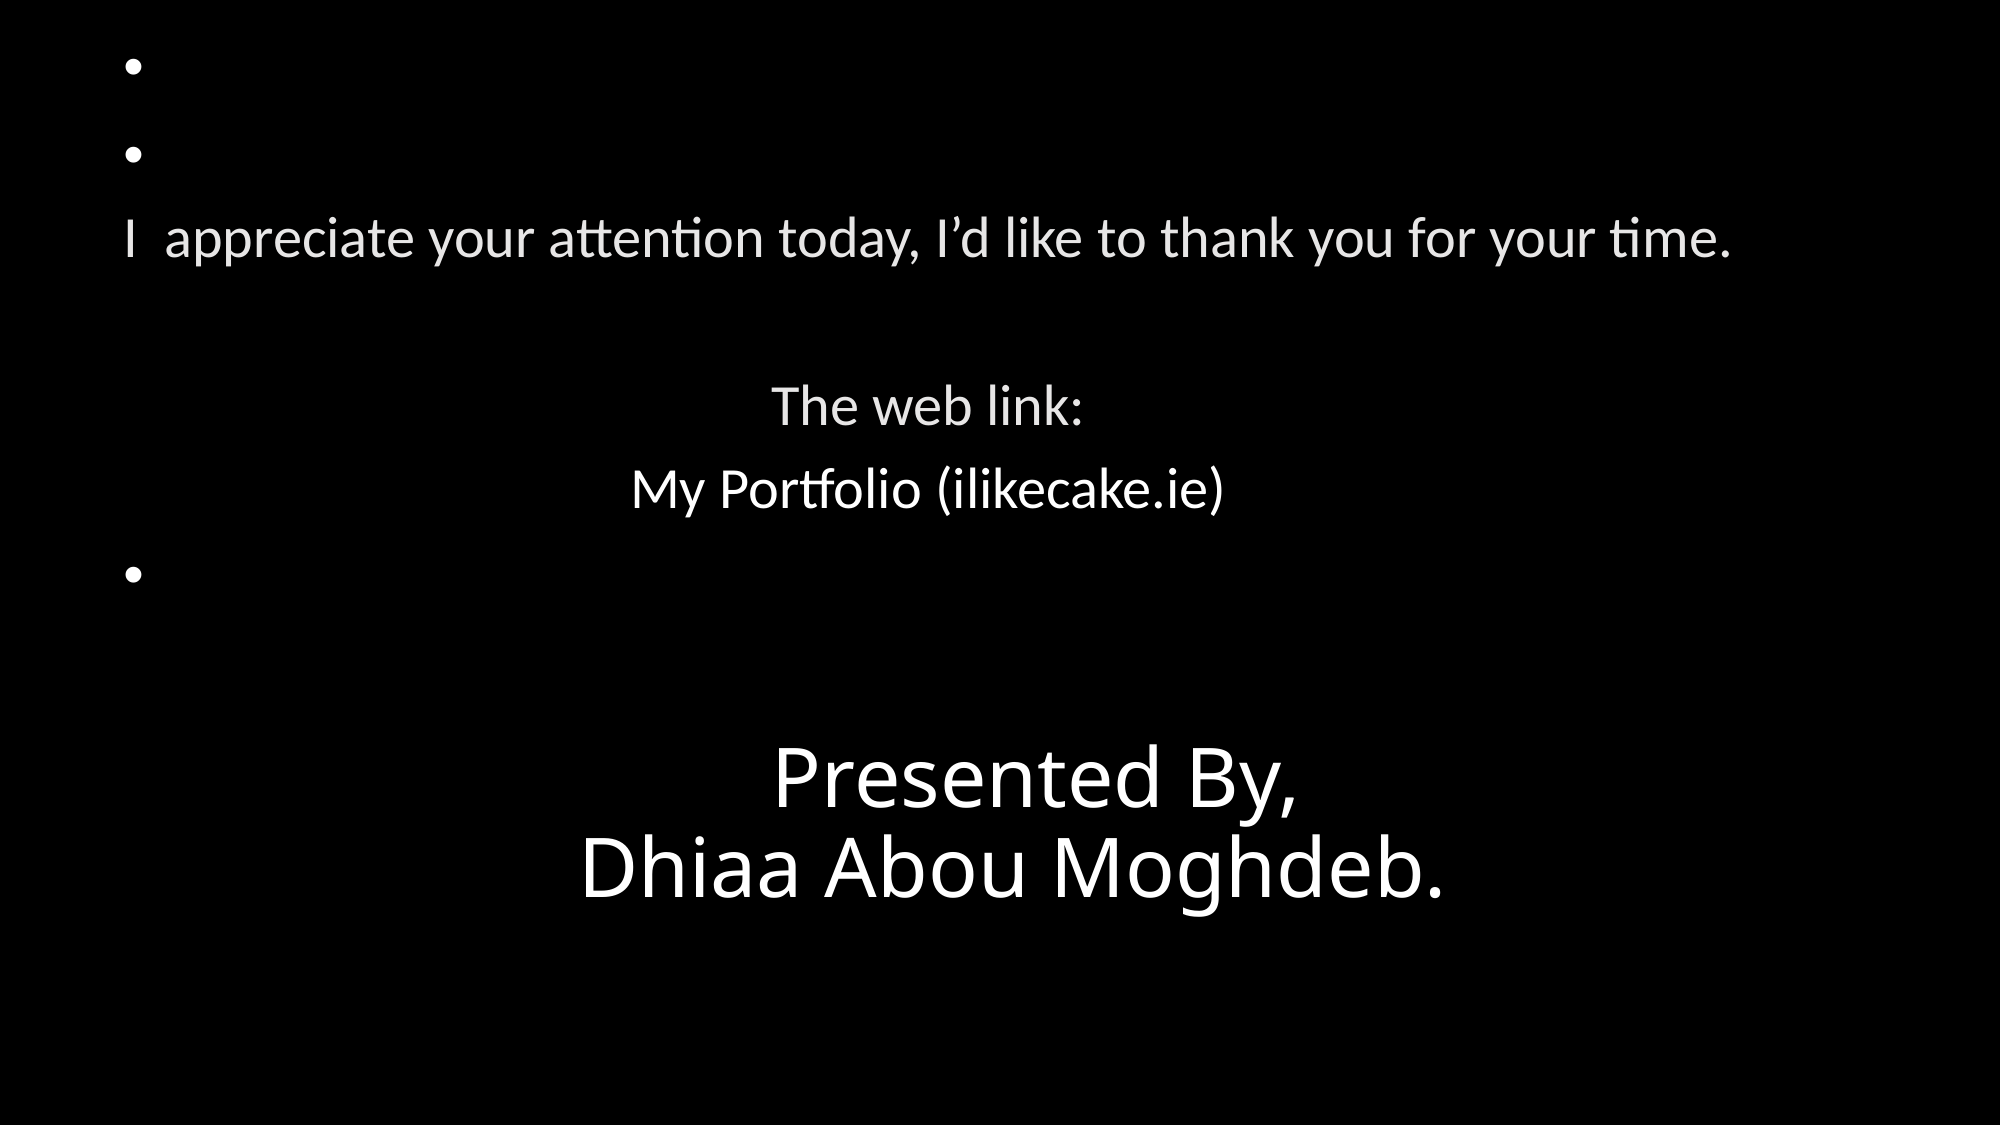

I appreciate your attention today, I’d like to thank you for your time.
The web link:
My Portfolio (ilikecake.ie)
# Presented By, Dhiaa Abou Moghdeb.